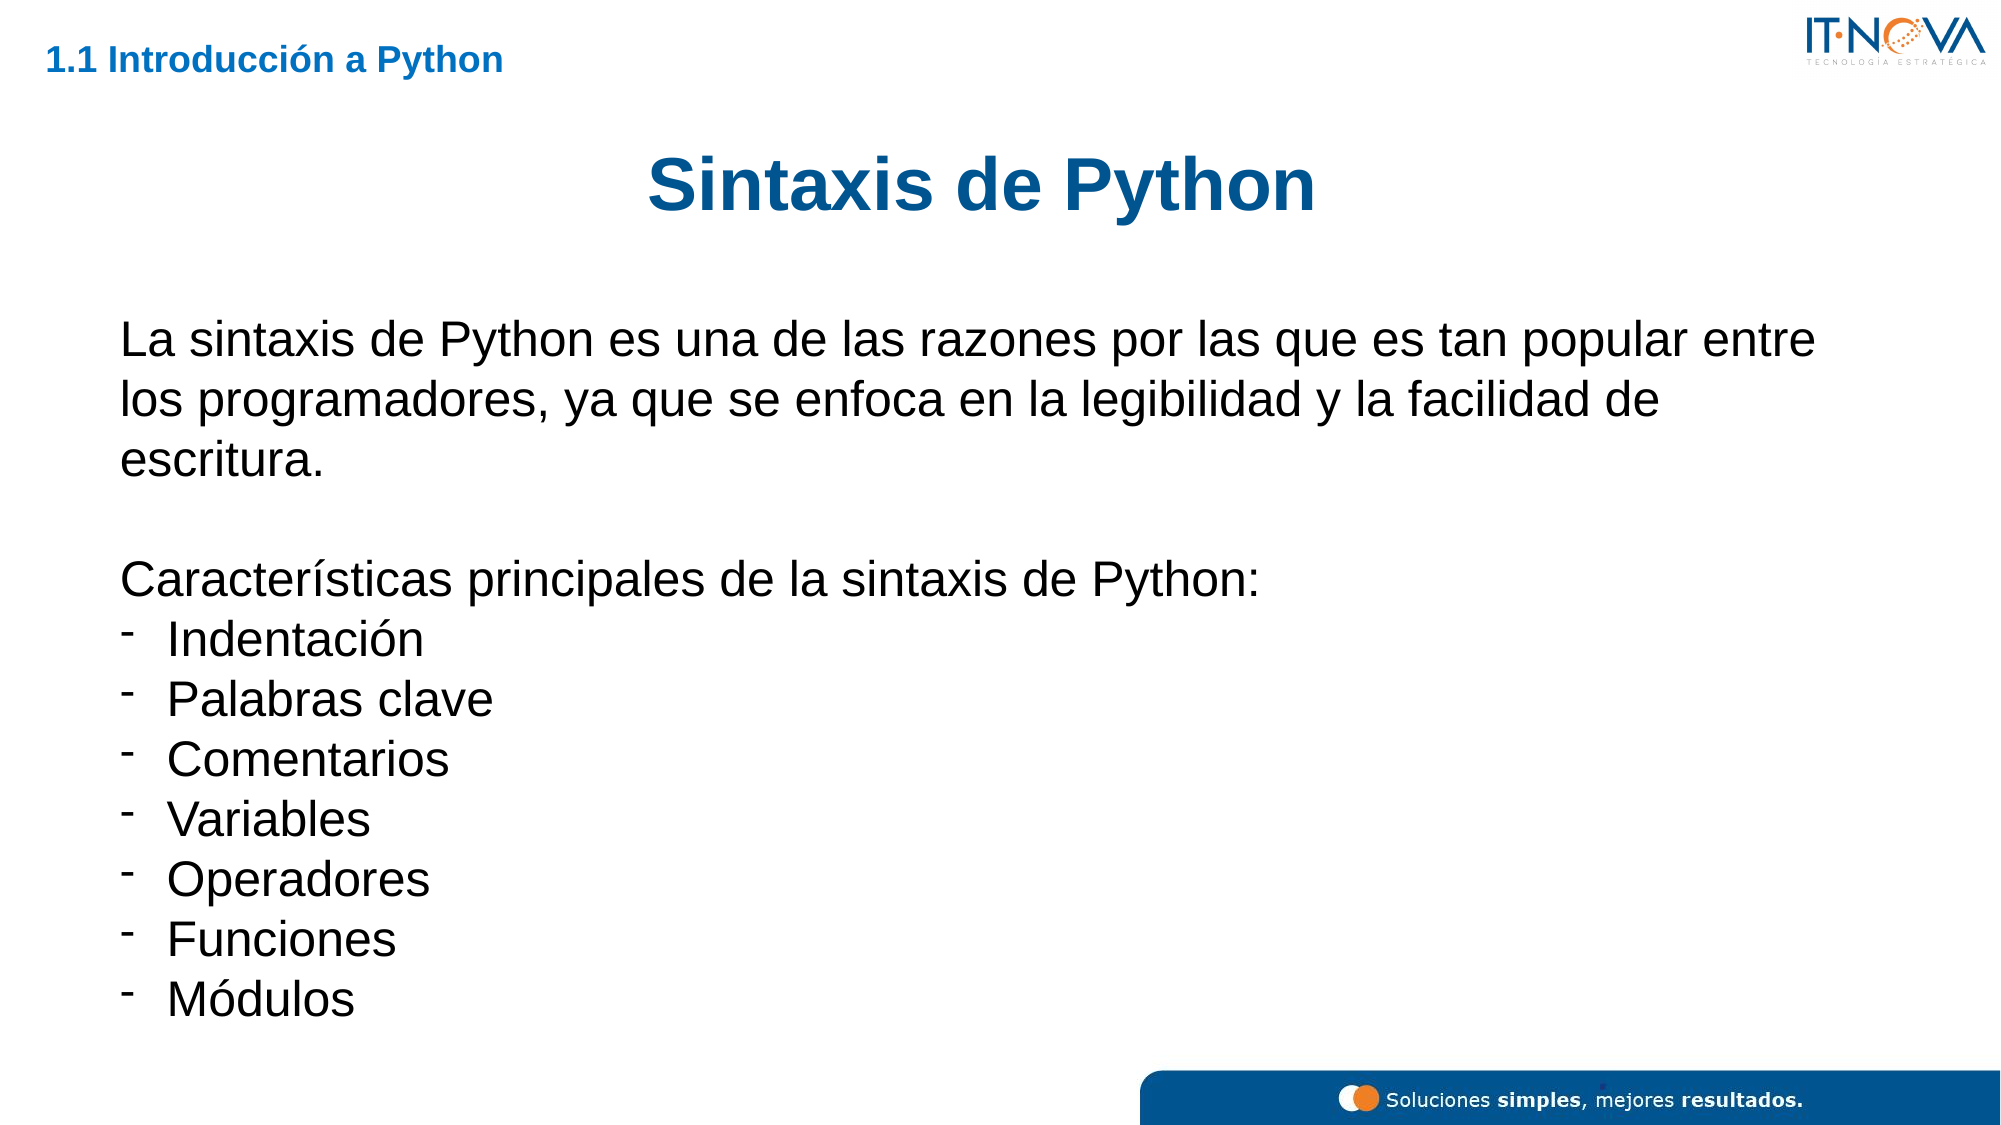

1.1 Introducción a Python
Sintaxis de Python
La sintaxis de Python es una de las razones por las que es tan popular entre los programadores, ya que se enfoca en la legibilidad y la facilidad de escritura.
Características principales de la sintaxis de Python:
Indentación
Palabras clave
Comentarios
Variables
Operadores
Funciones
Módulos